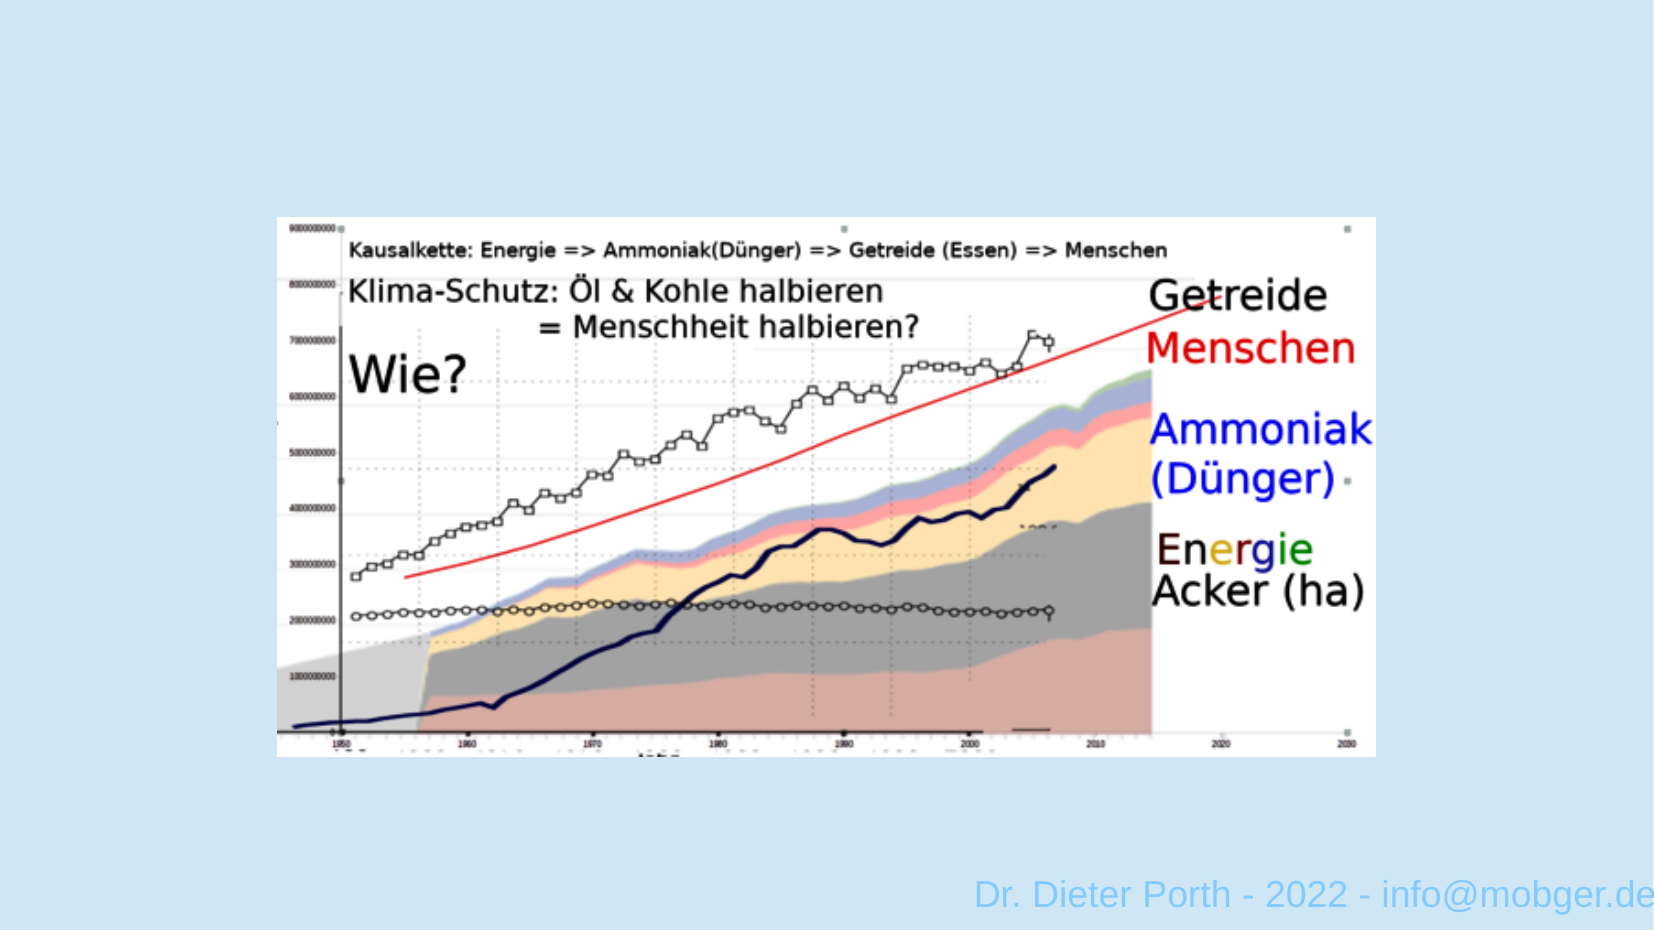

# Dr. Dieter Porth - 2022 - info@mobger.de